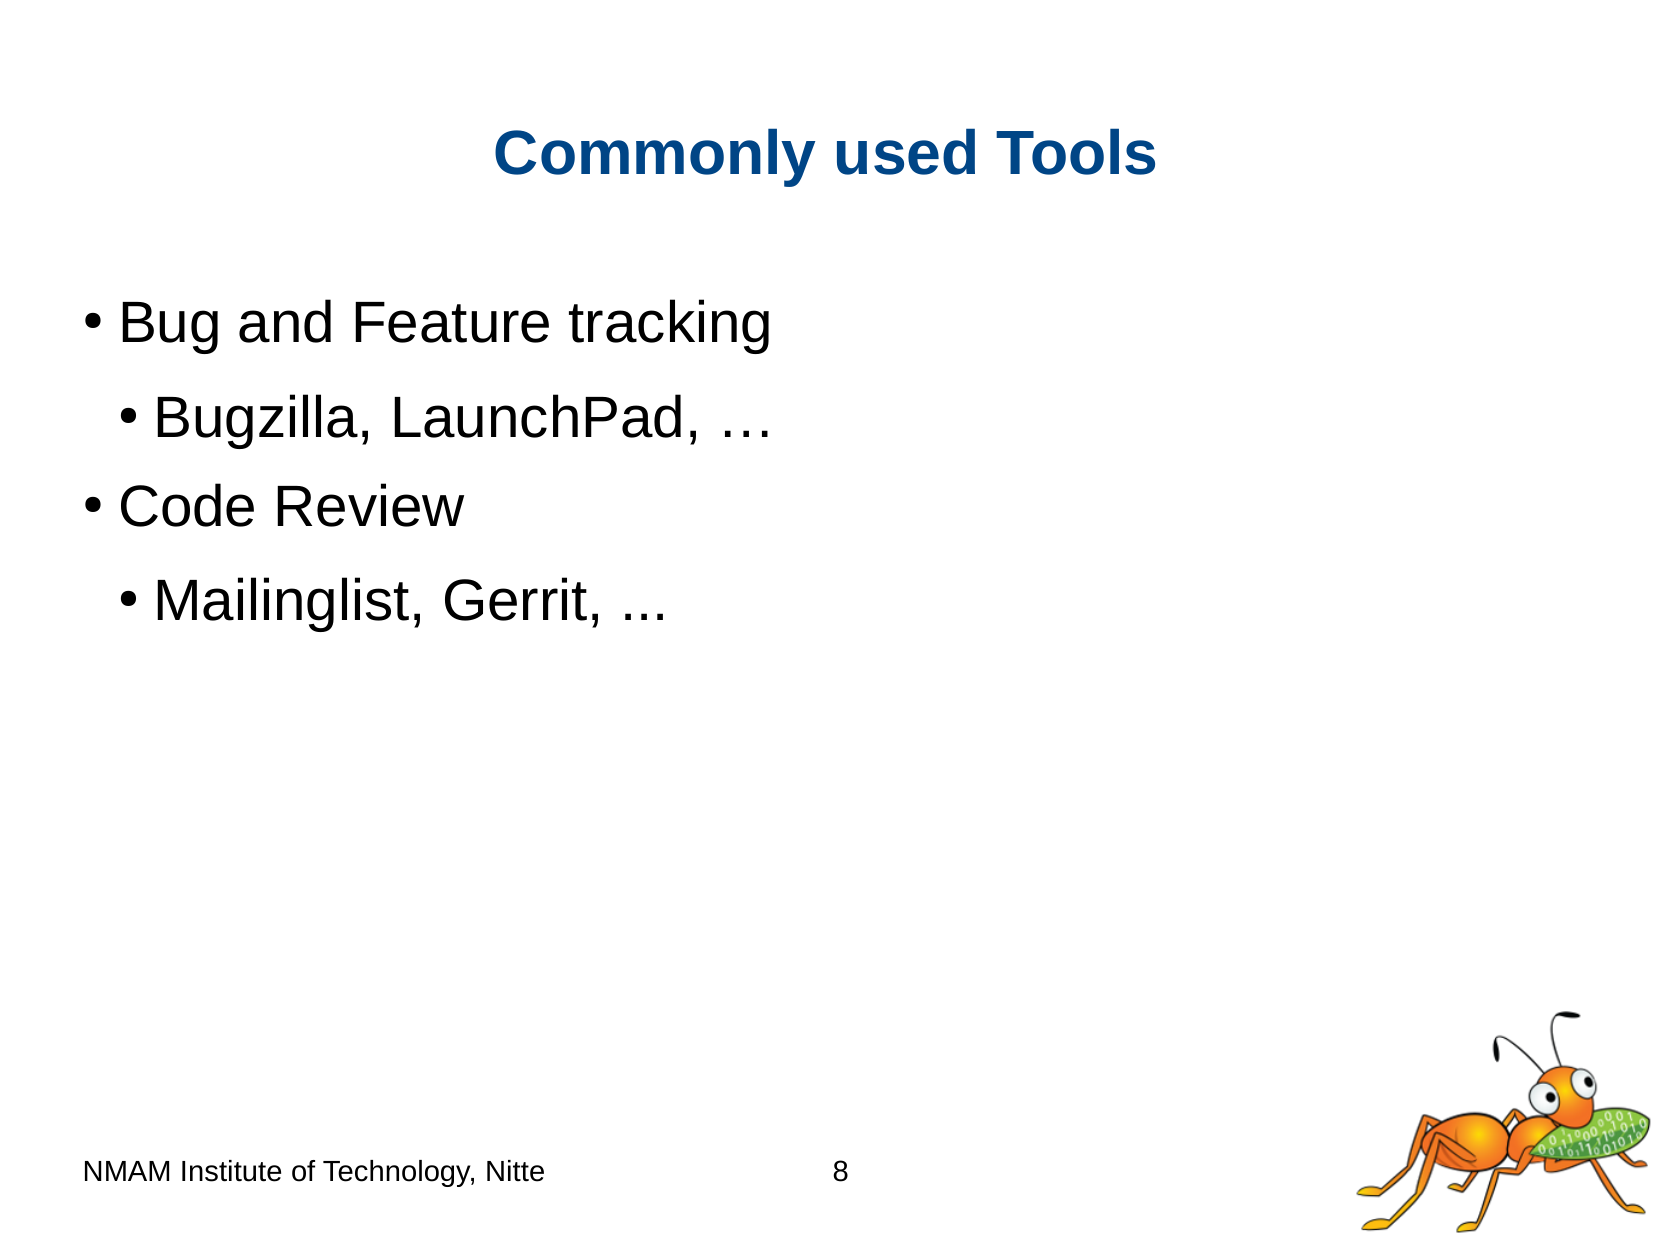

# Commonly used Tools
Bug and Feature tracking
Bugzilla, LaunchPad, …
Code Review
Mailinglist, Gerrit, ...
NMAM.I.T, Nitte
8